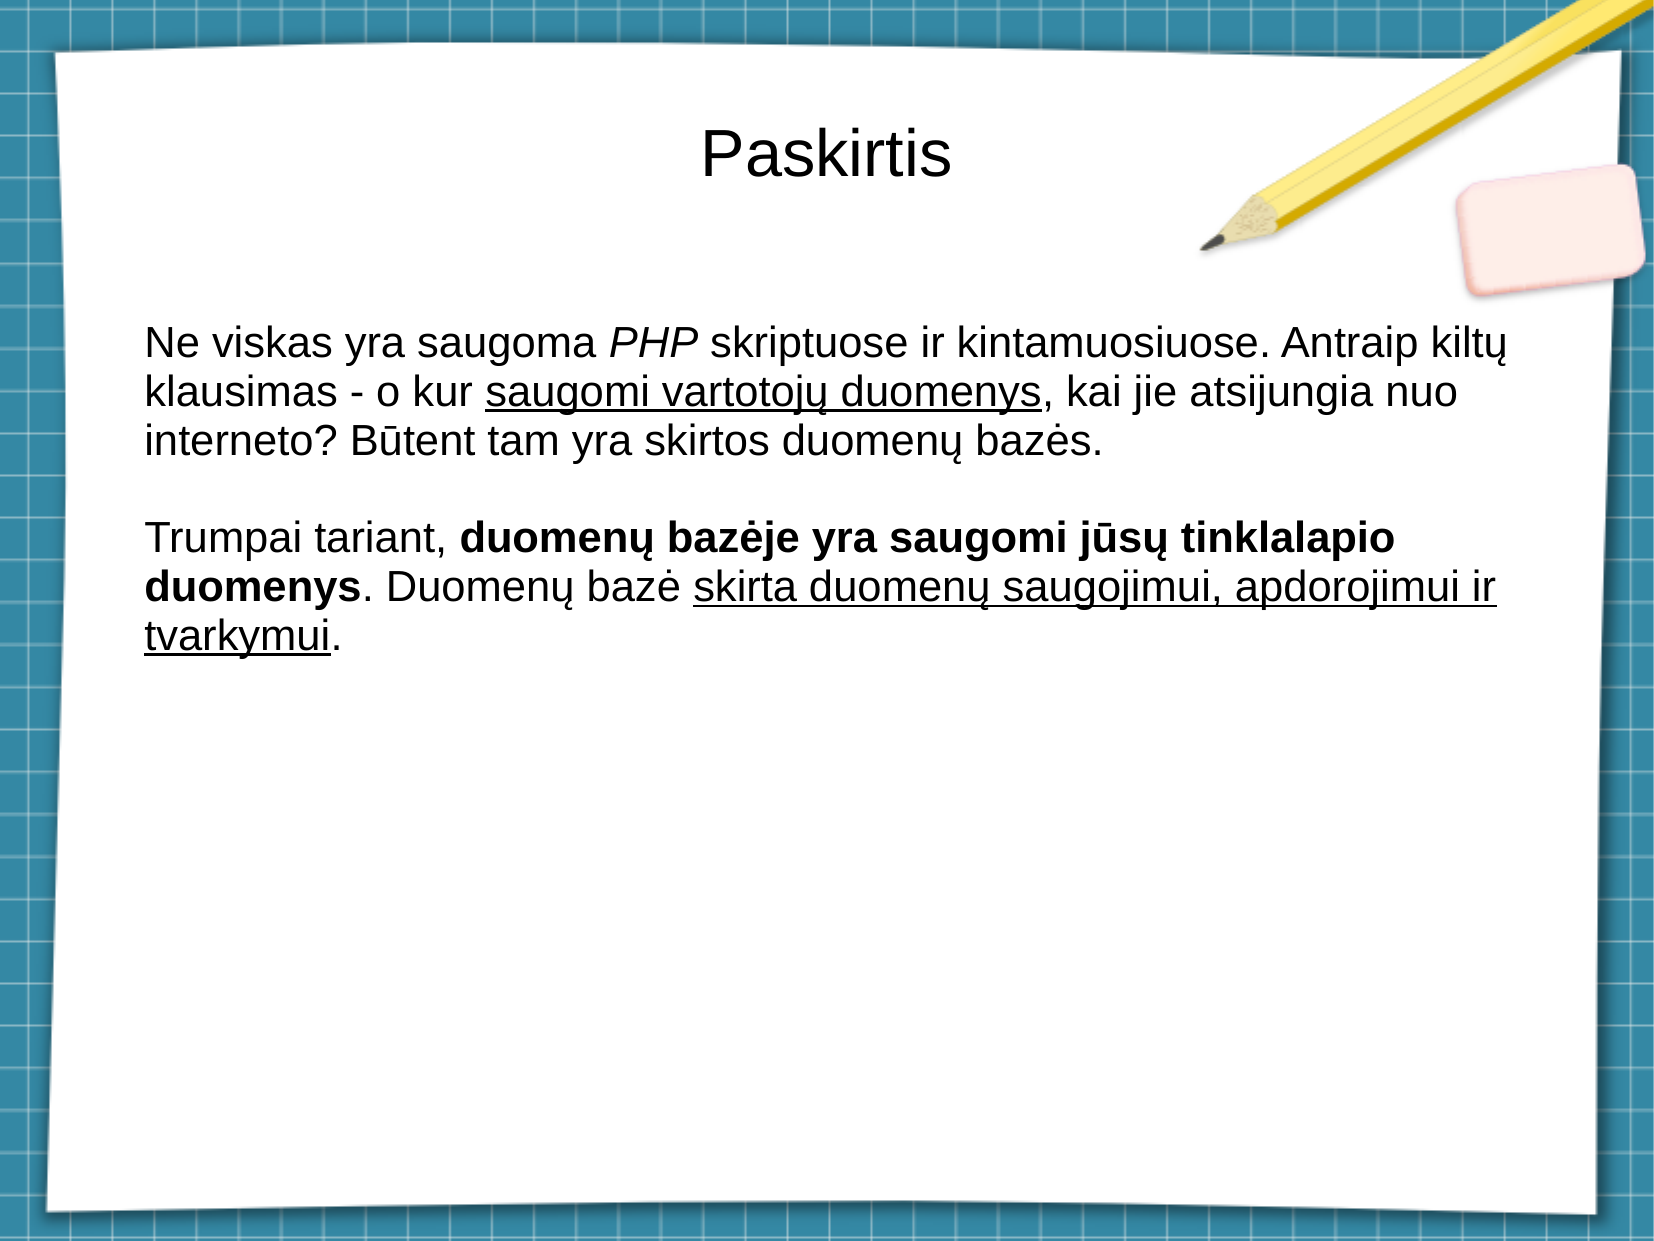

# Paskirtis
Ne viskas yra saugoma PHP skriptuose ir kintamuosiuose. Antraip kiltų klausimas - o kur saugomi vartotojų duomenys, kai jie atsijungia nuo interneto? Būtent tam yra skirtos duomenų bazės.
Trumpai tariant, duomenų bazėje yra saugomi jūsų tinklalapio duomenys. Duomenų bazė skirta duomenų saugojimui, apdorojimui ir tvarkymui.